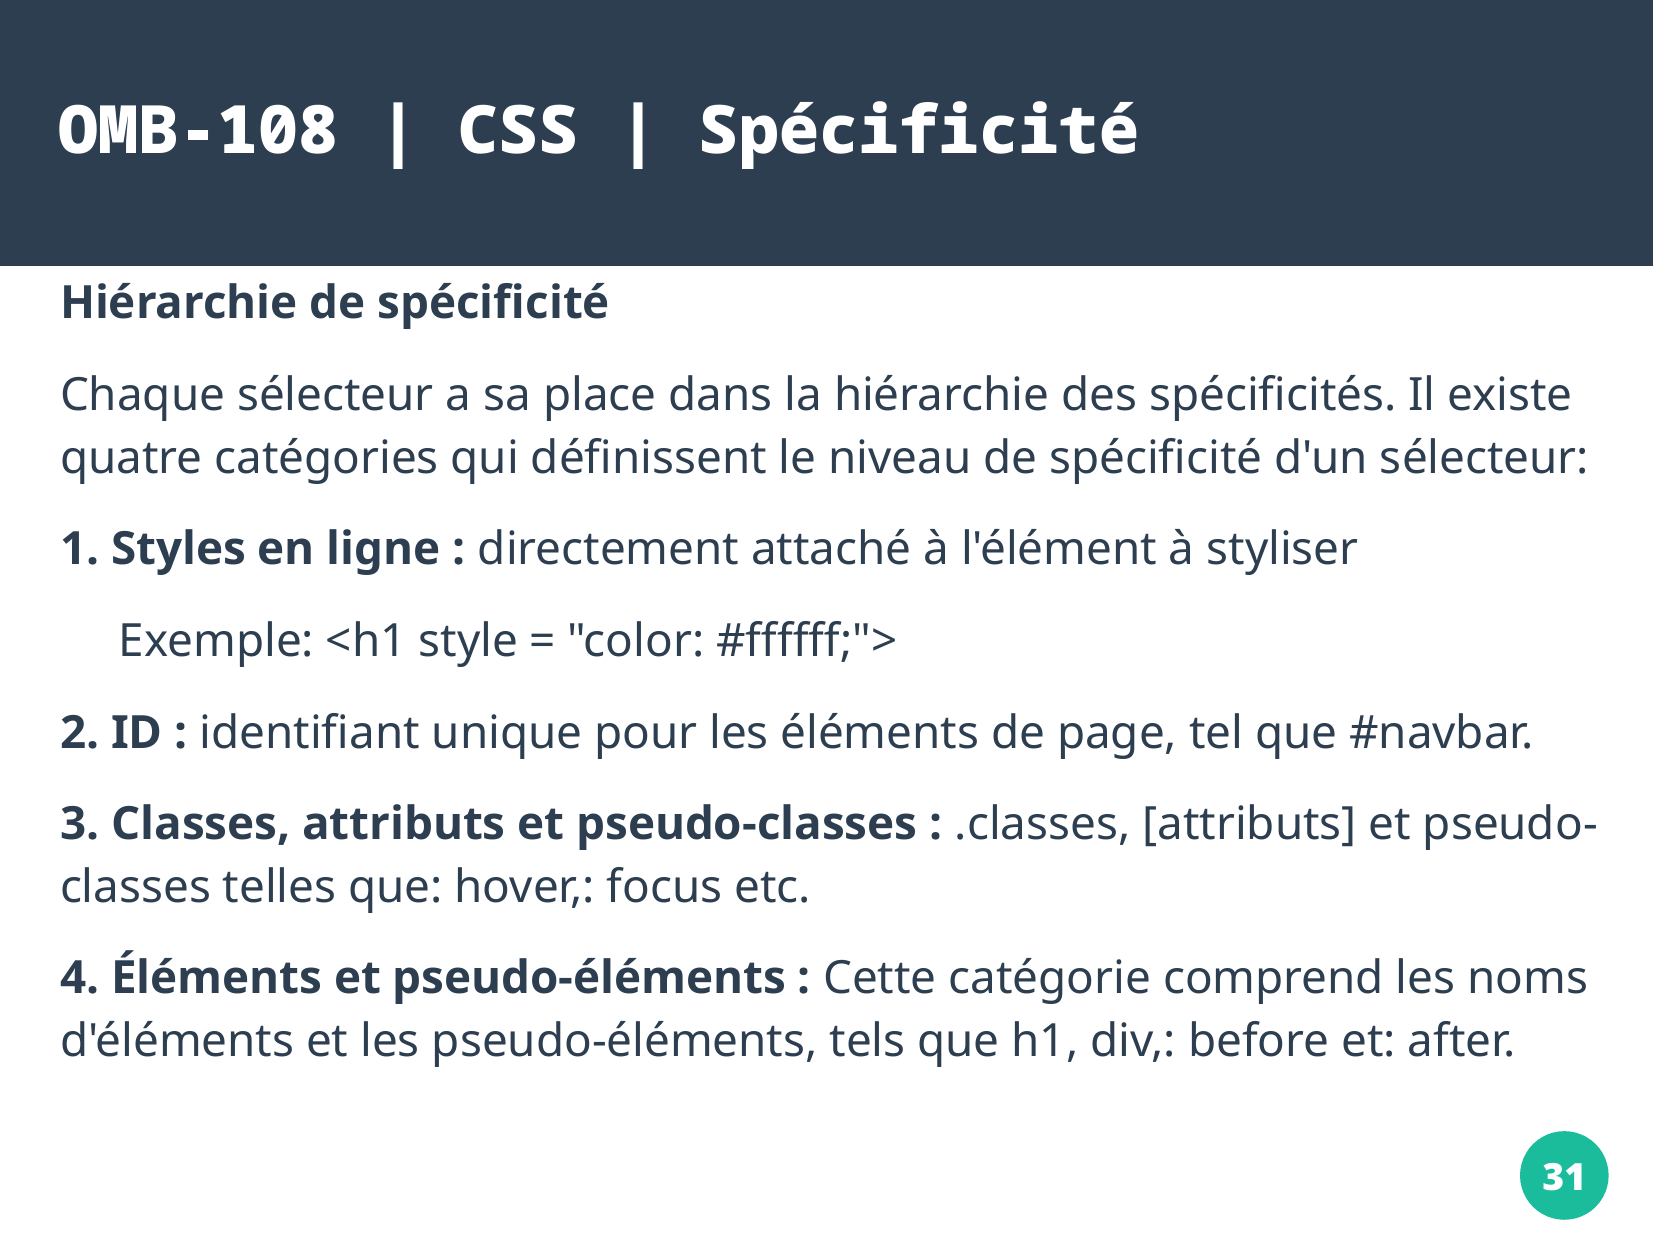

# OMB-108 | CSS | Spécificité
Hiérarchie de spécificité
Chaque sélecteur a sa place dans la hiérarchie des spécificités. Il existe quatre catégories qui définissent le niveau de spécificité d'un sélecteur:
1. Styles en ligne : directement attaché à l'élément à styliser
Exemple: <h1 style = "color: #ffffff;">
2. ID : identifiant unique pour les éléments de page, tel que #navbar.
3. Classes, attributs et pseudo-classes : .classes, [attributs] et pseudo-classes telles que: hover,: focus etc.
4. Éléments et pseudo-éléments : Cette catégorie comprend les noms d'éléments et les pseudo-éléments, tels que h1, div,: before et: after.
31